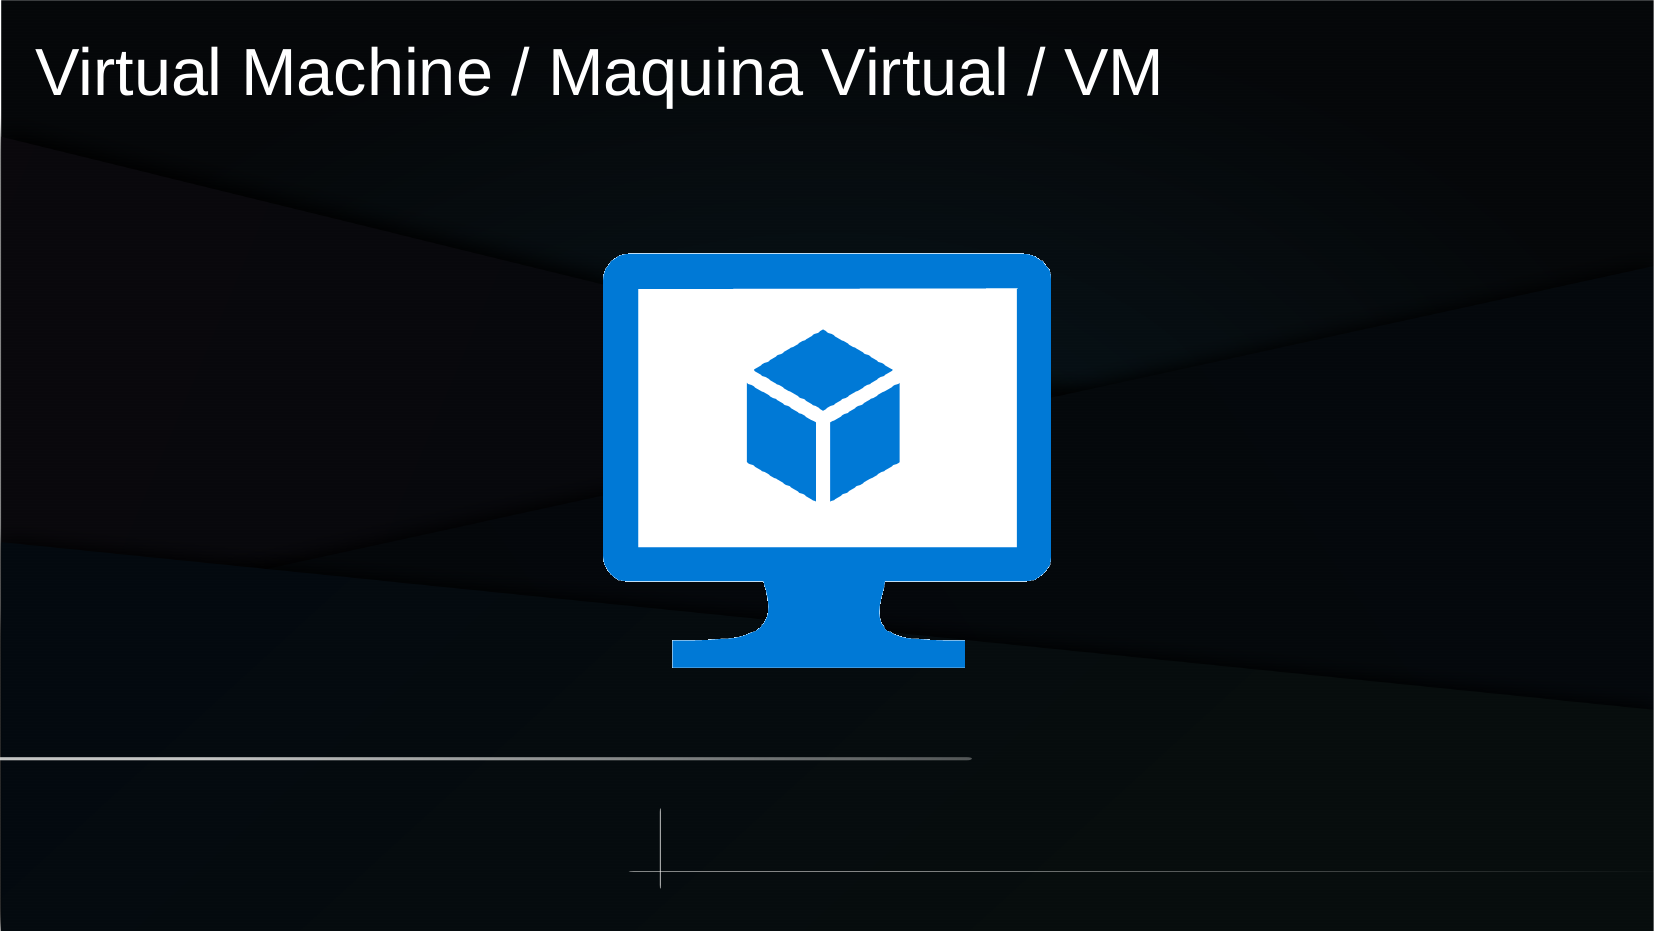

# Virtual Machine / Maquina Virtual / VM